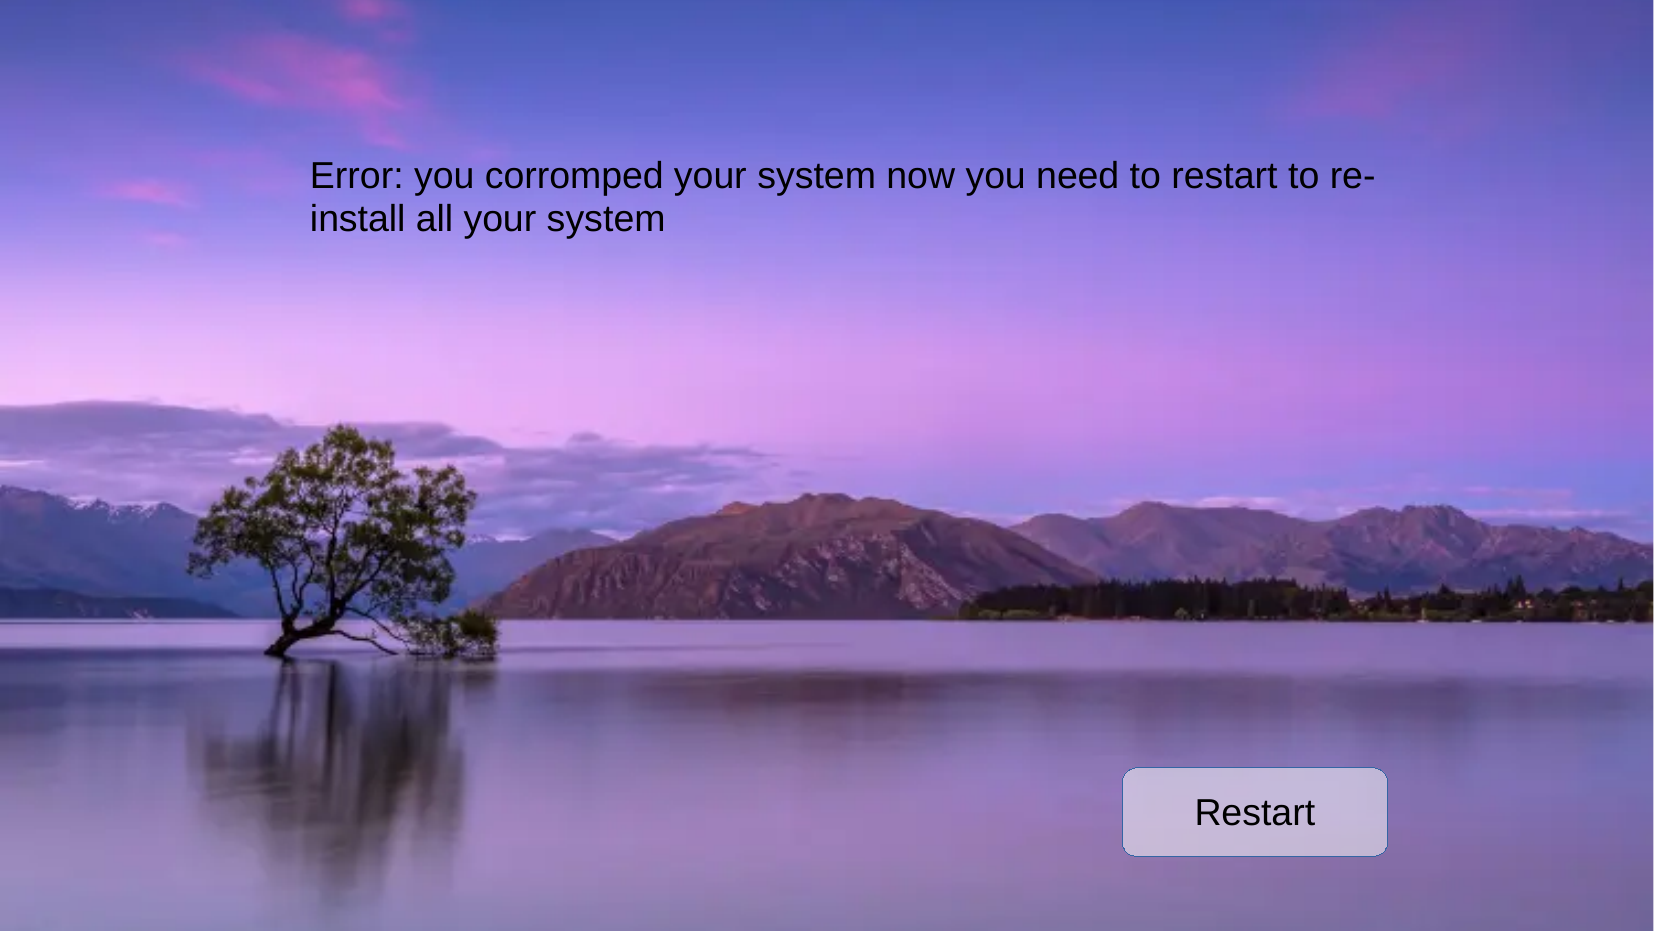

Error: you corromped your system now you need to restart to re-install all your system
Restart